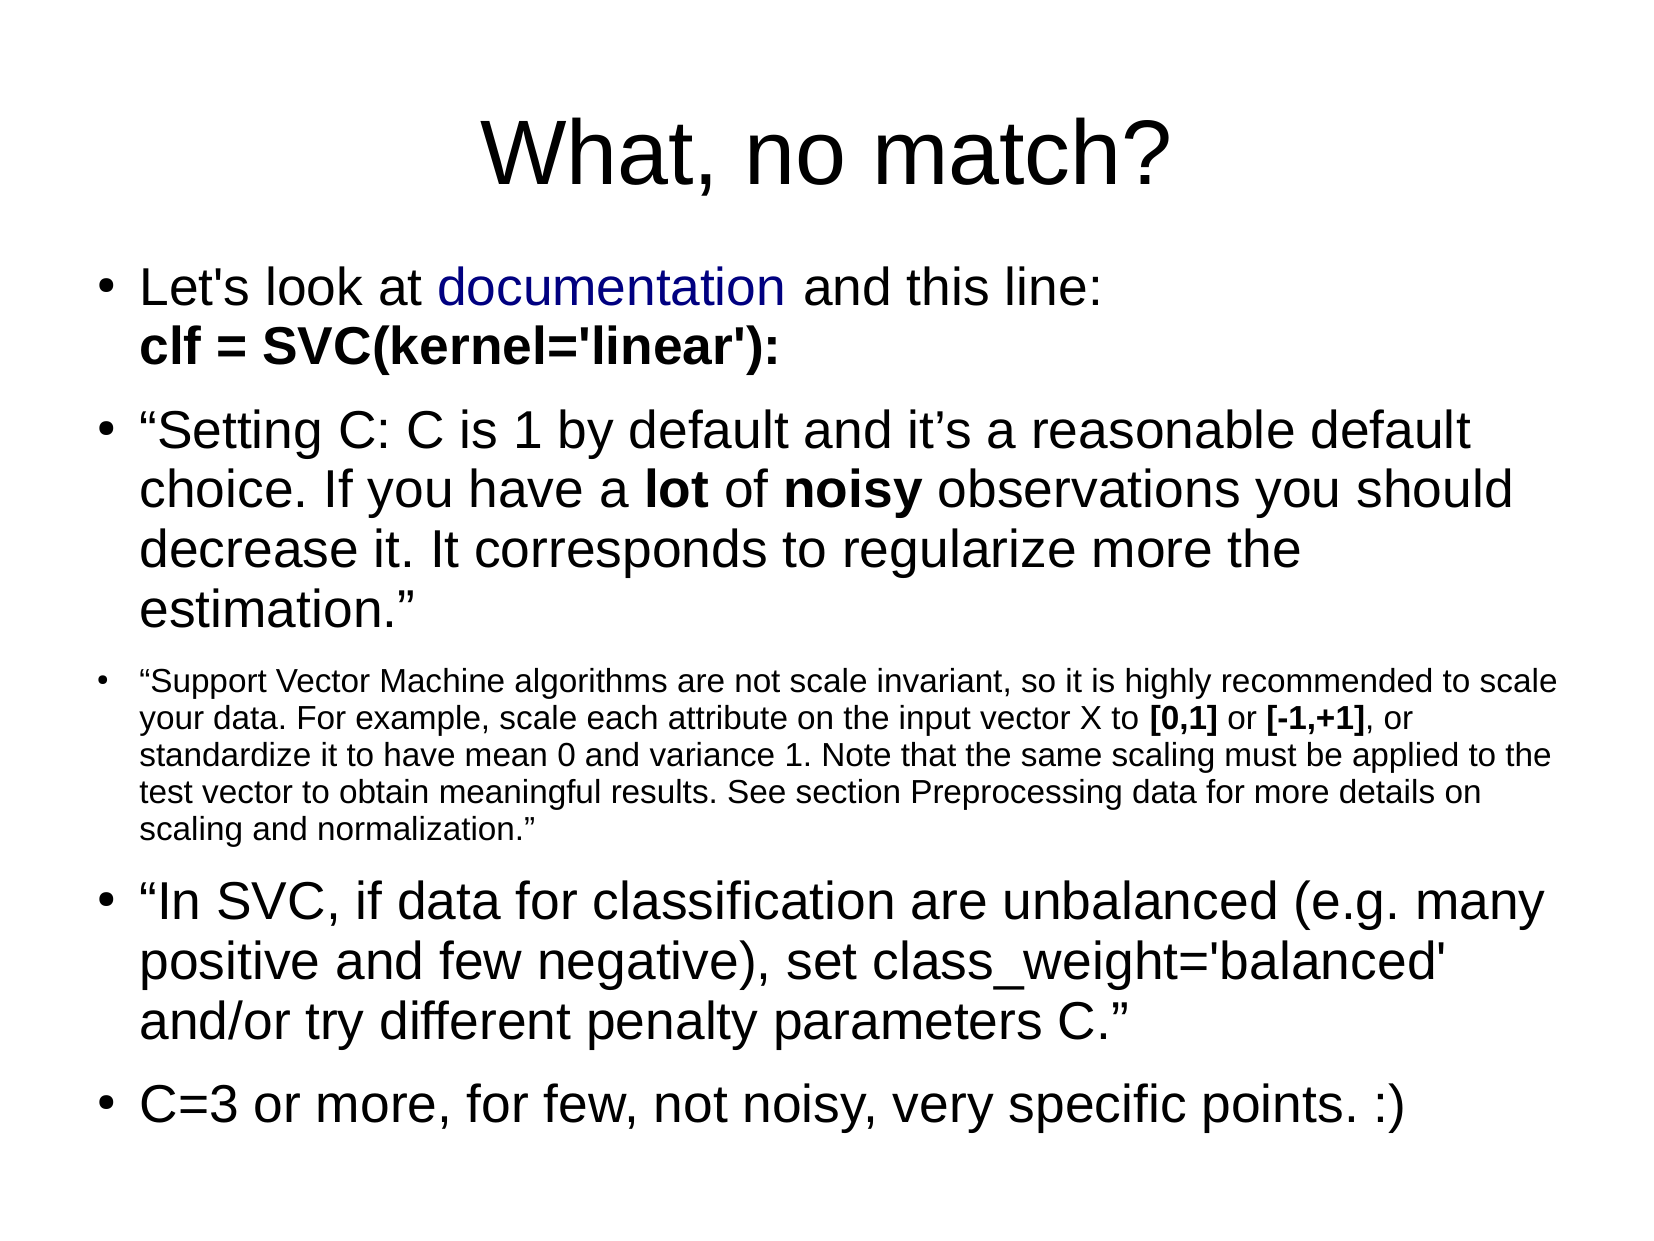

# What, no match?
Let's look at documentation and this line:
clf = SVC(kernel='linear'):
“Setting C: C is 1 by default and it’s a reasonable default choice. If you have a lot of noisy observations you should decrease it. It corresponds to regularize more the estimation.”
“Support Vector Machine algorithms are not scale invariant, so it is highly recommended to scale your data. For example, scale each attribute on the input vector X to [0,1] or [-1,+1], or standardize it to have mean 0 and variance 1. Note that the same scaling must be applied to the test vector to obtain meaningful results. See section Preprocessing data for more details on scaling and normalization.”
“In SVC, if data for classification are unbalanced (e.g. many positive and few negative), set class_weight='balanced' and/or try different penalty parameters C.”
C=3 or more, for few, not noisy, very specific points. :)